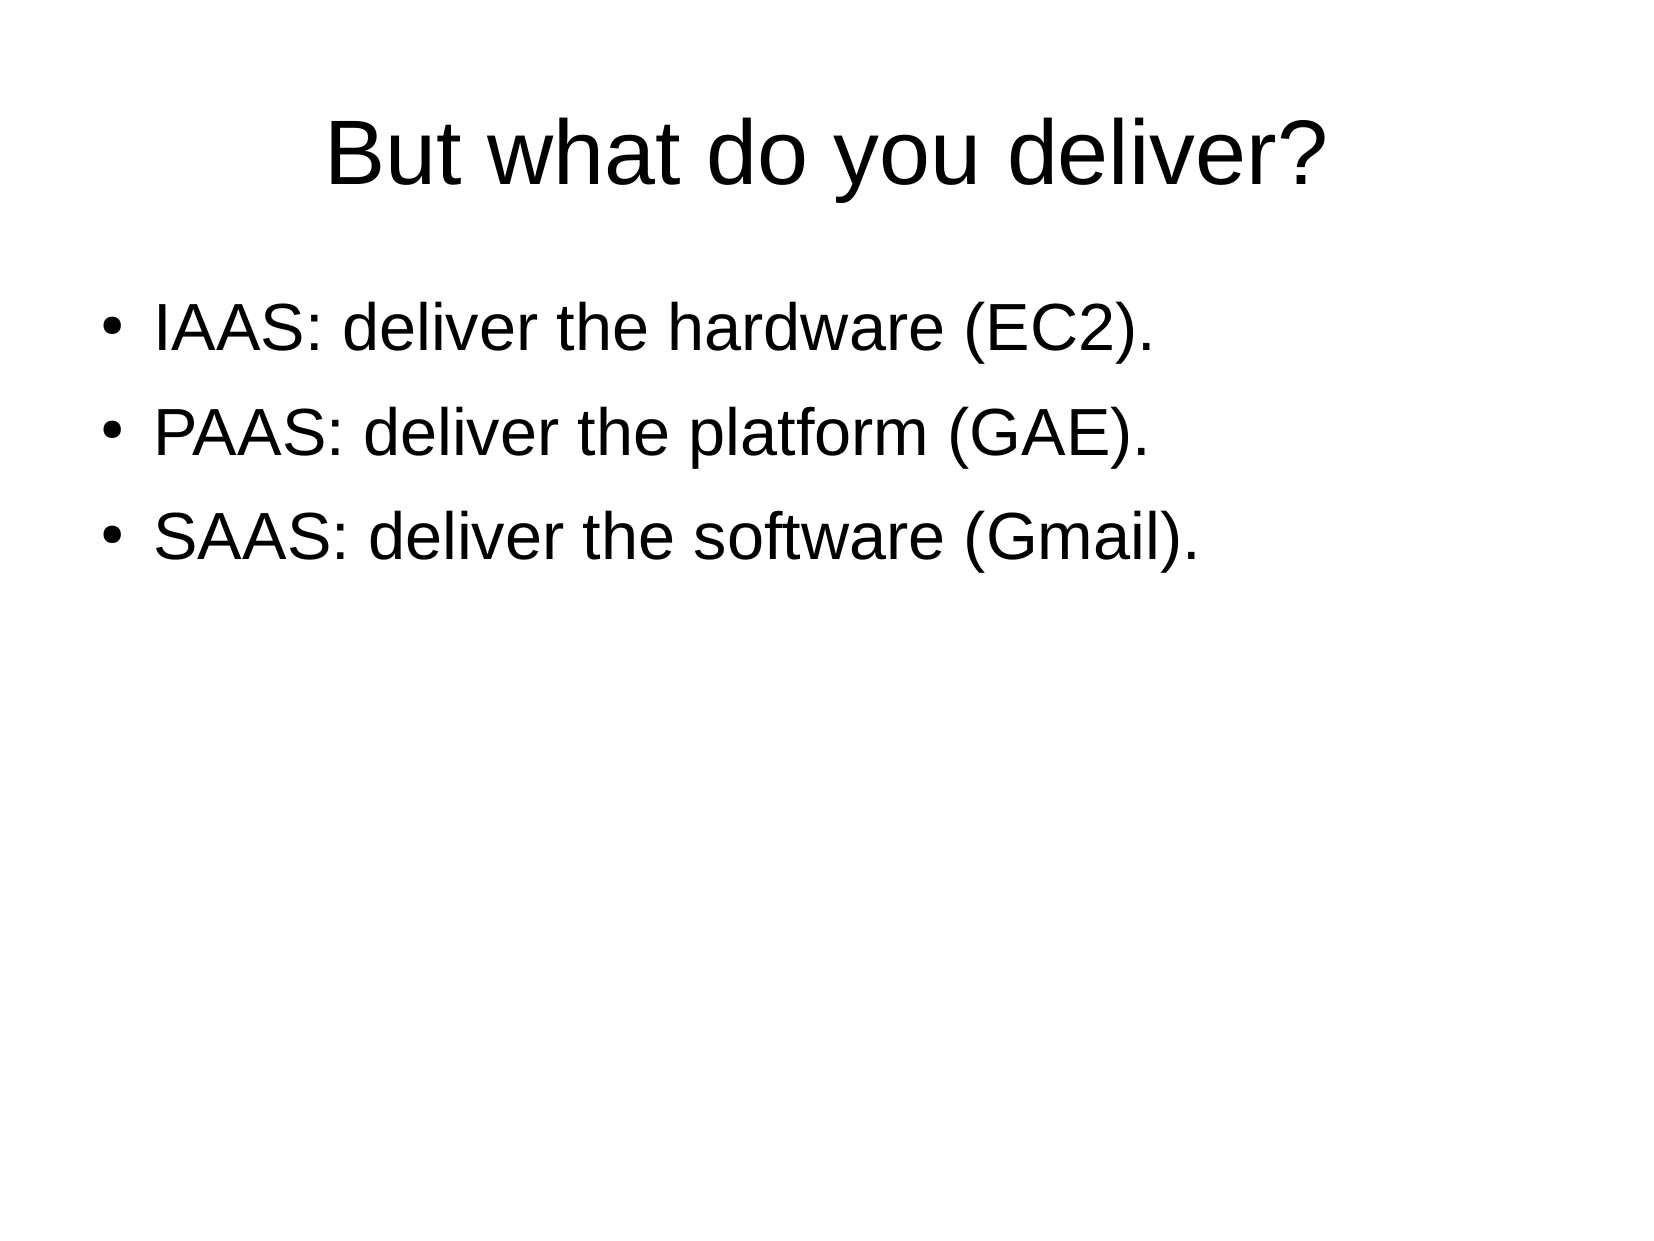

# But what do you deliver?
IAAS: deliver the hardware (EC2).
PAAS: deliver the platform (GAE).
SAAS: deliver the software (Gmail).